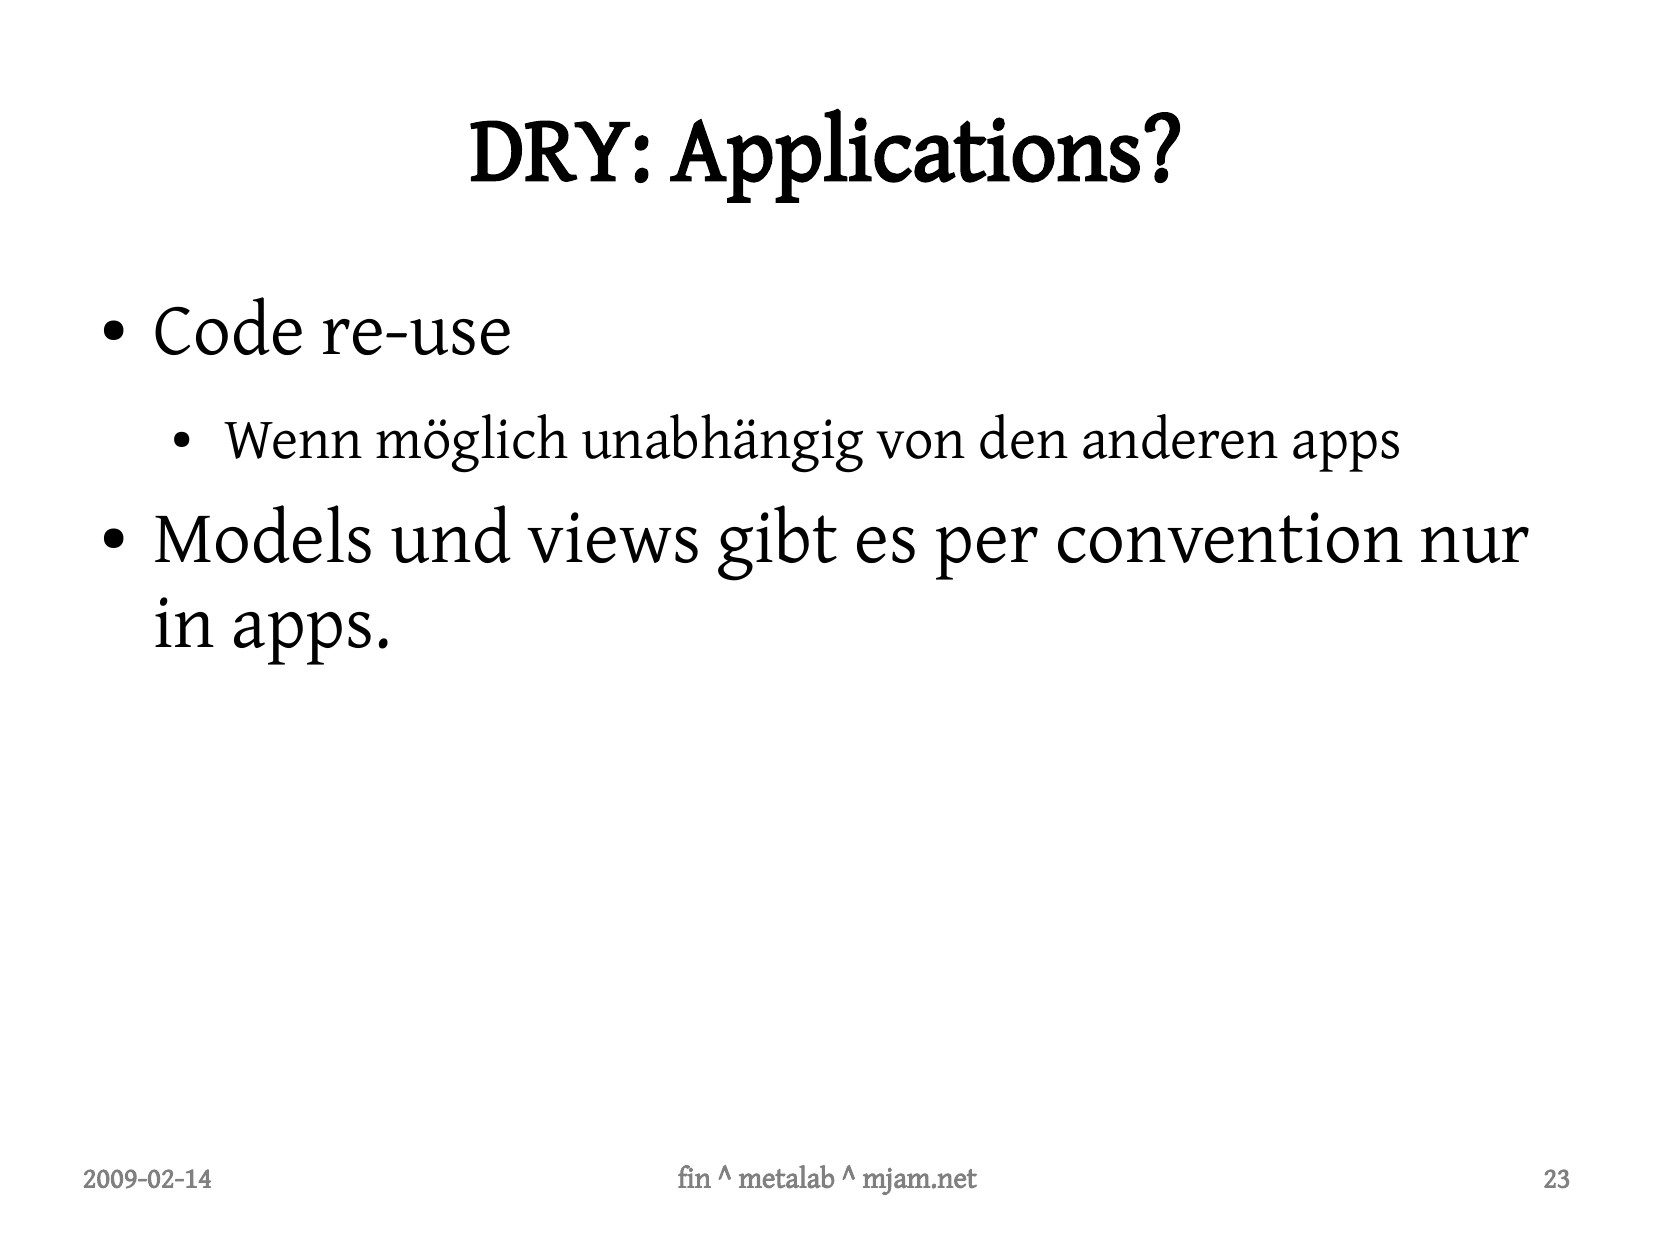

# DRY: Applications?
Code re-use
Wenn möglich unabhängig von den anderen apps
Models und views gibt es per convention nur in apps.
2009-02-14
fin ^ metalab ^ mjam.net
23